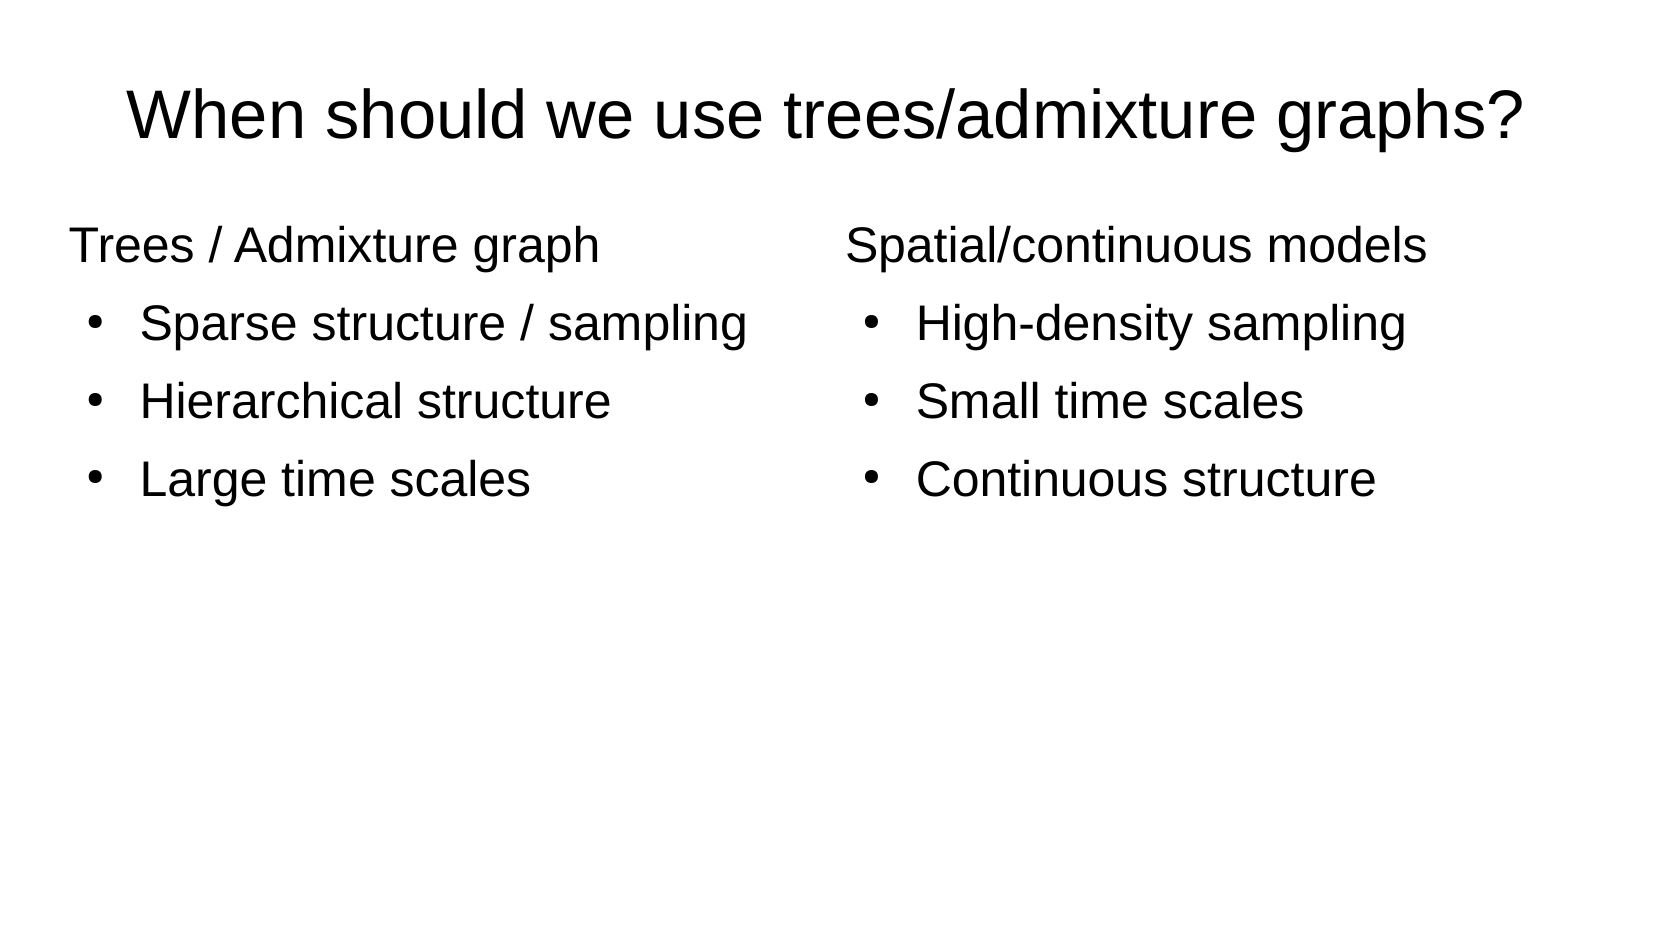

# When should we use trees/admixture graphs?
Trees / Admixture graph
Sparse structure / sampling
Hierarchical structure
Large time scales
Spatial/continuous models
High-density sampling
Small time scales
Continuous structure